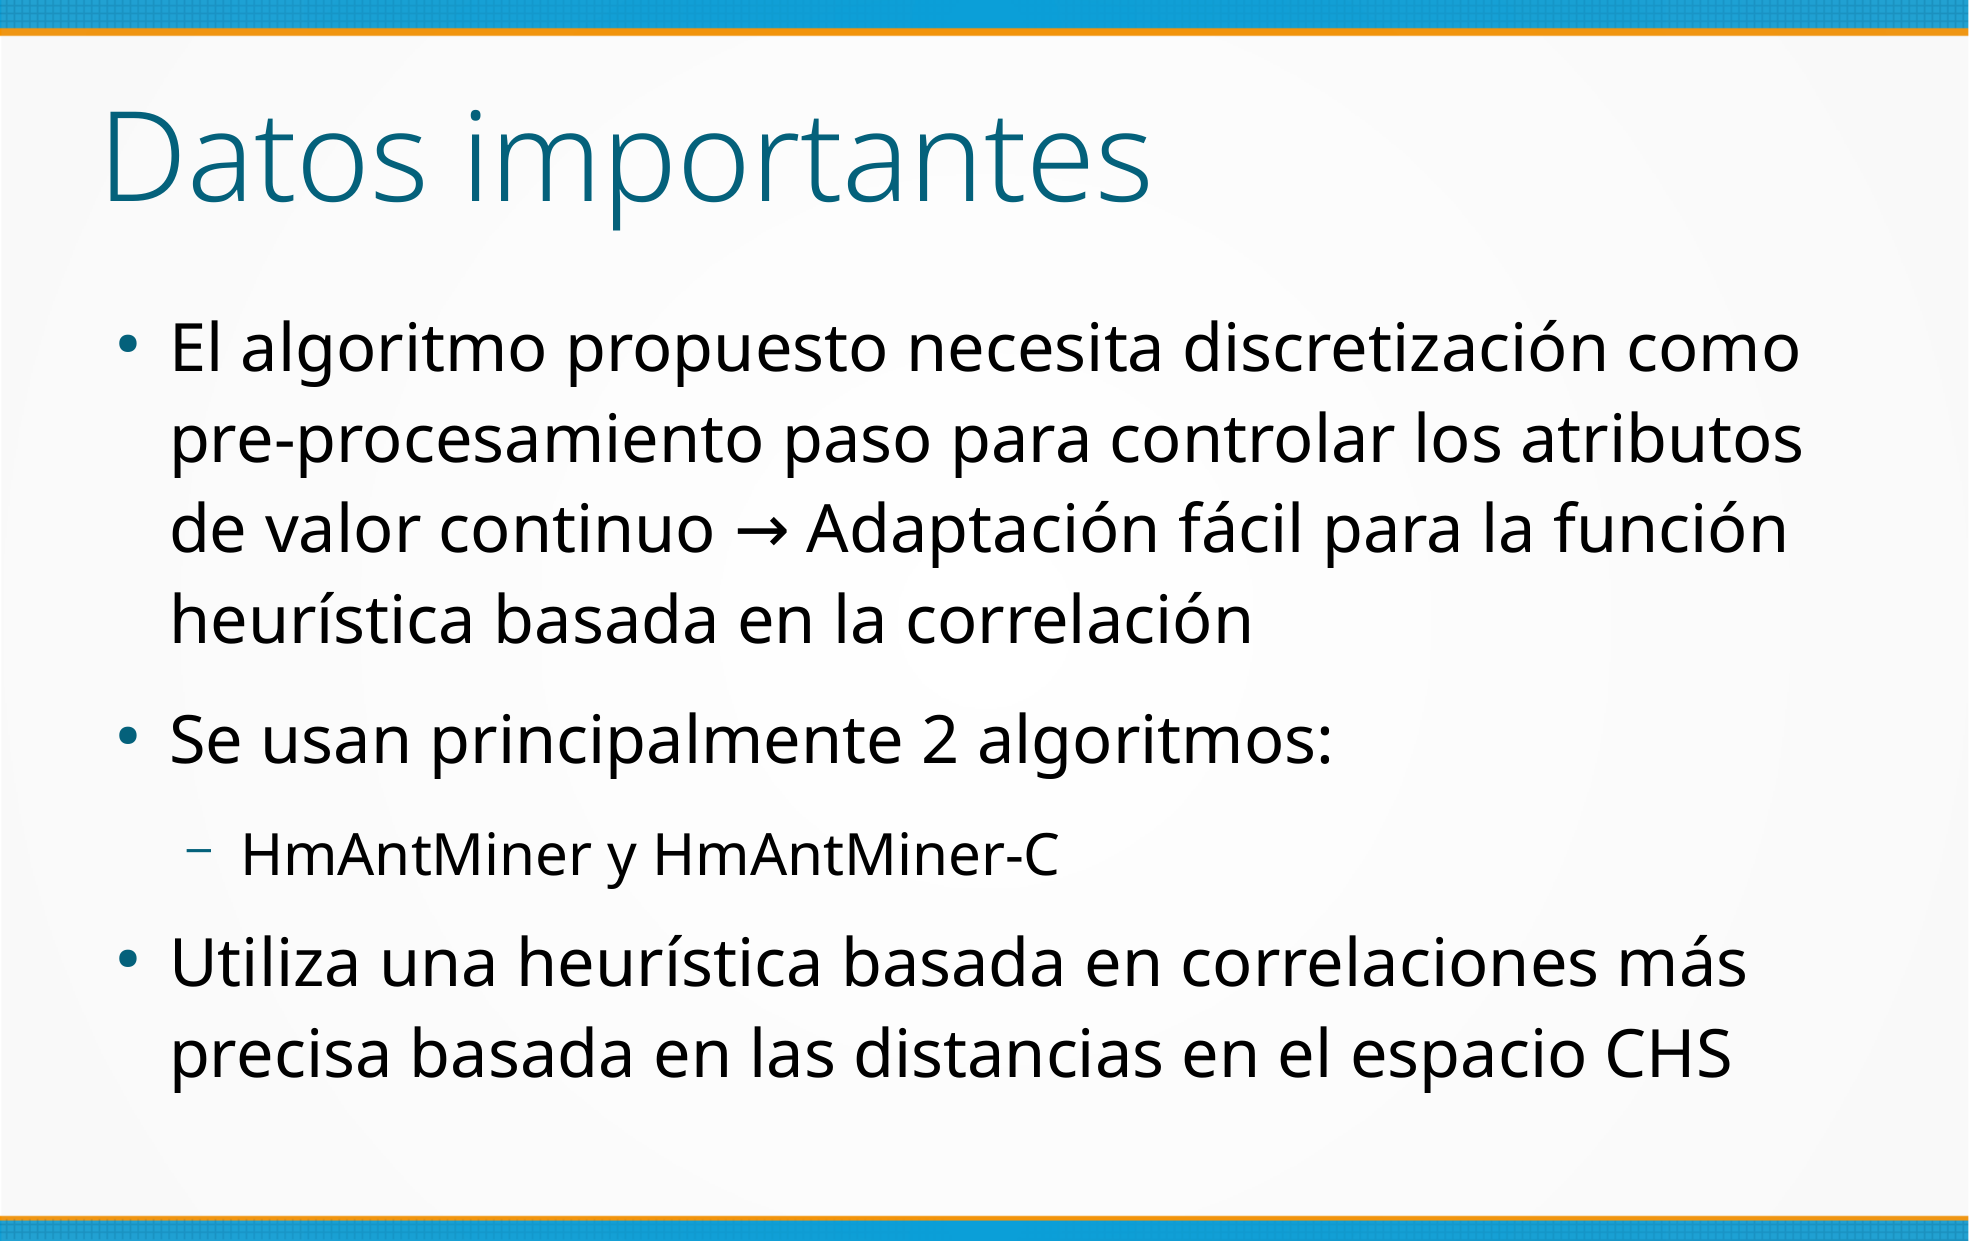

# Datos importantes
El algoritmo propuesto necesita discretización como pre-procesamiento paso para controlar los atributos de valor continuo → Adaptación fácil para la función heurística basada en la correlación
Se usan principalmente 2 algoritmos:
HmAntMiner y HmAntMiner-C
Utiliza una heurística basada en correlaciones más precisa basada en las distancias en el espacio CHS